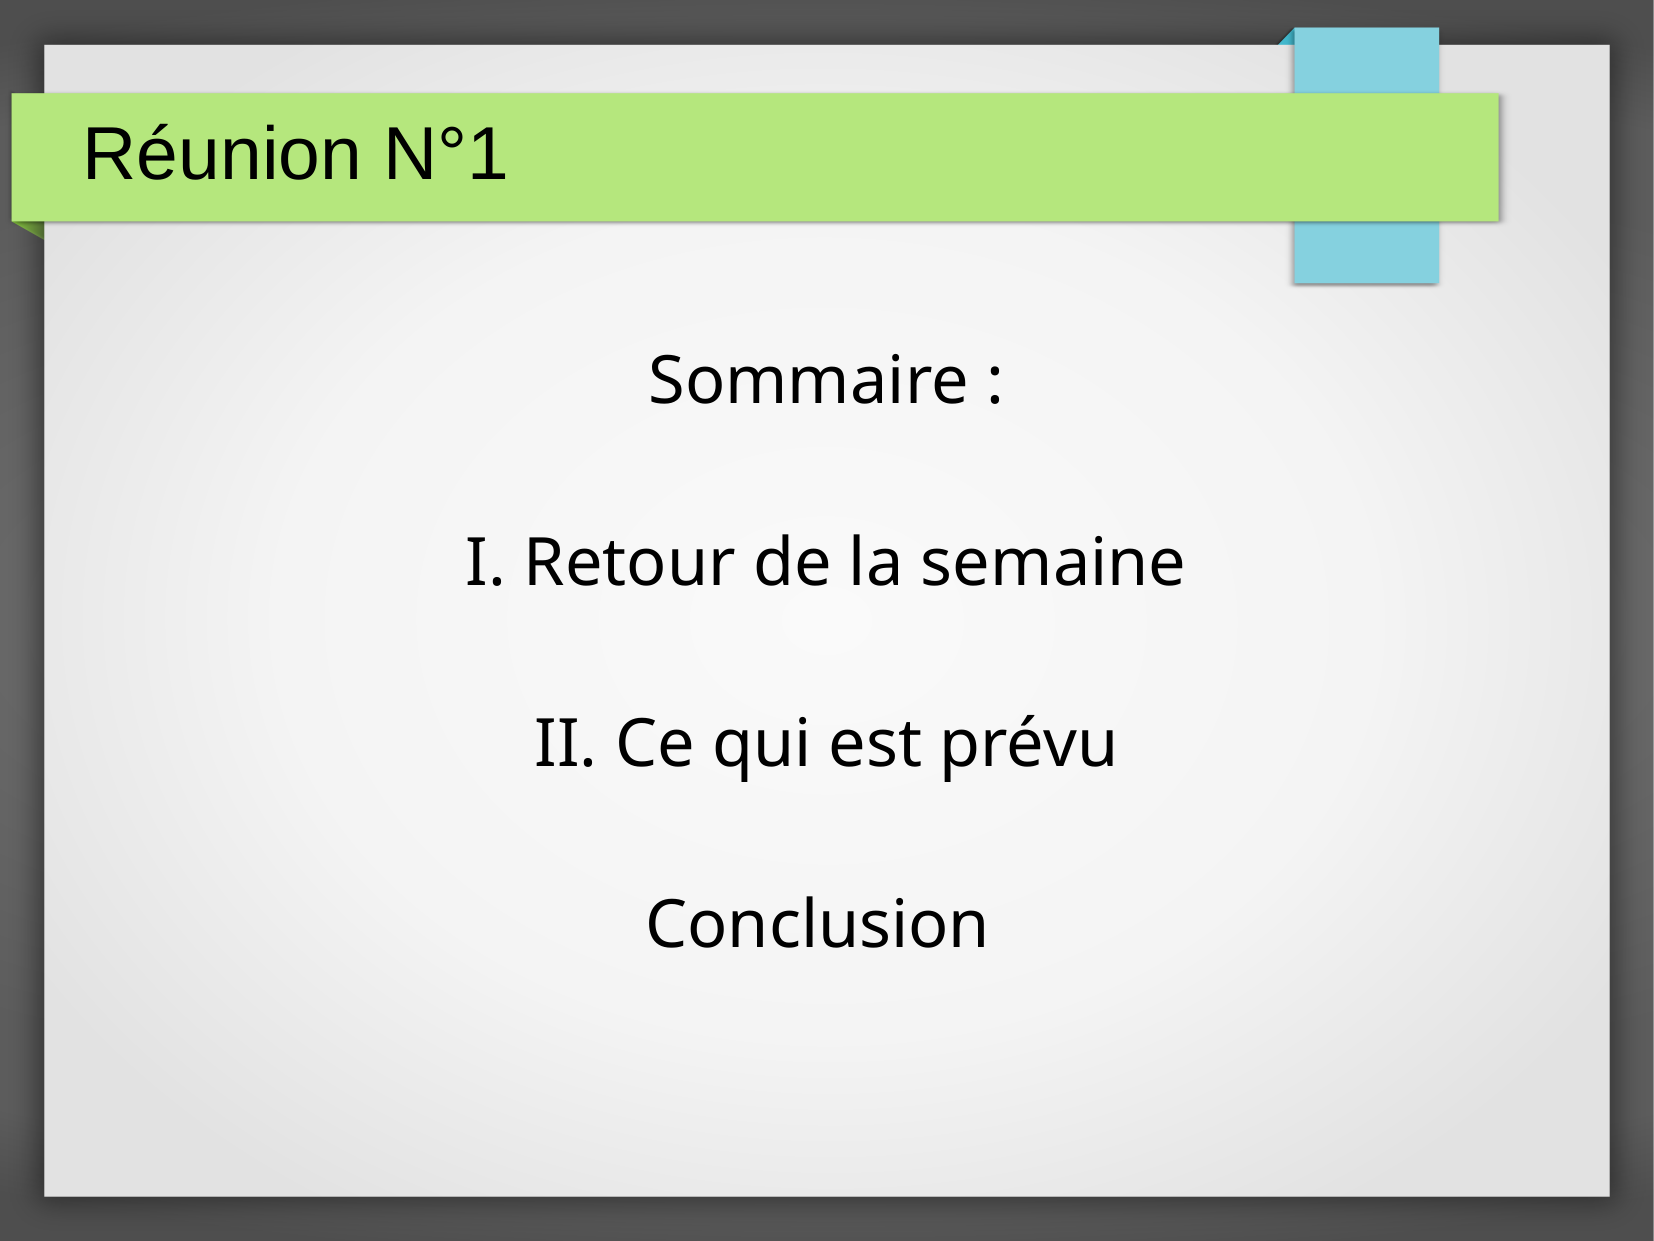

# Réunion N°1
Sommaire :
I. Retour de la semaine
II. Ce qui est prévu
Conclusion